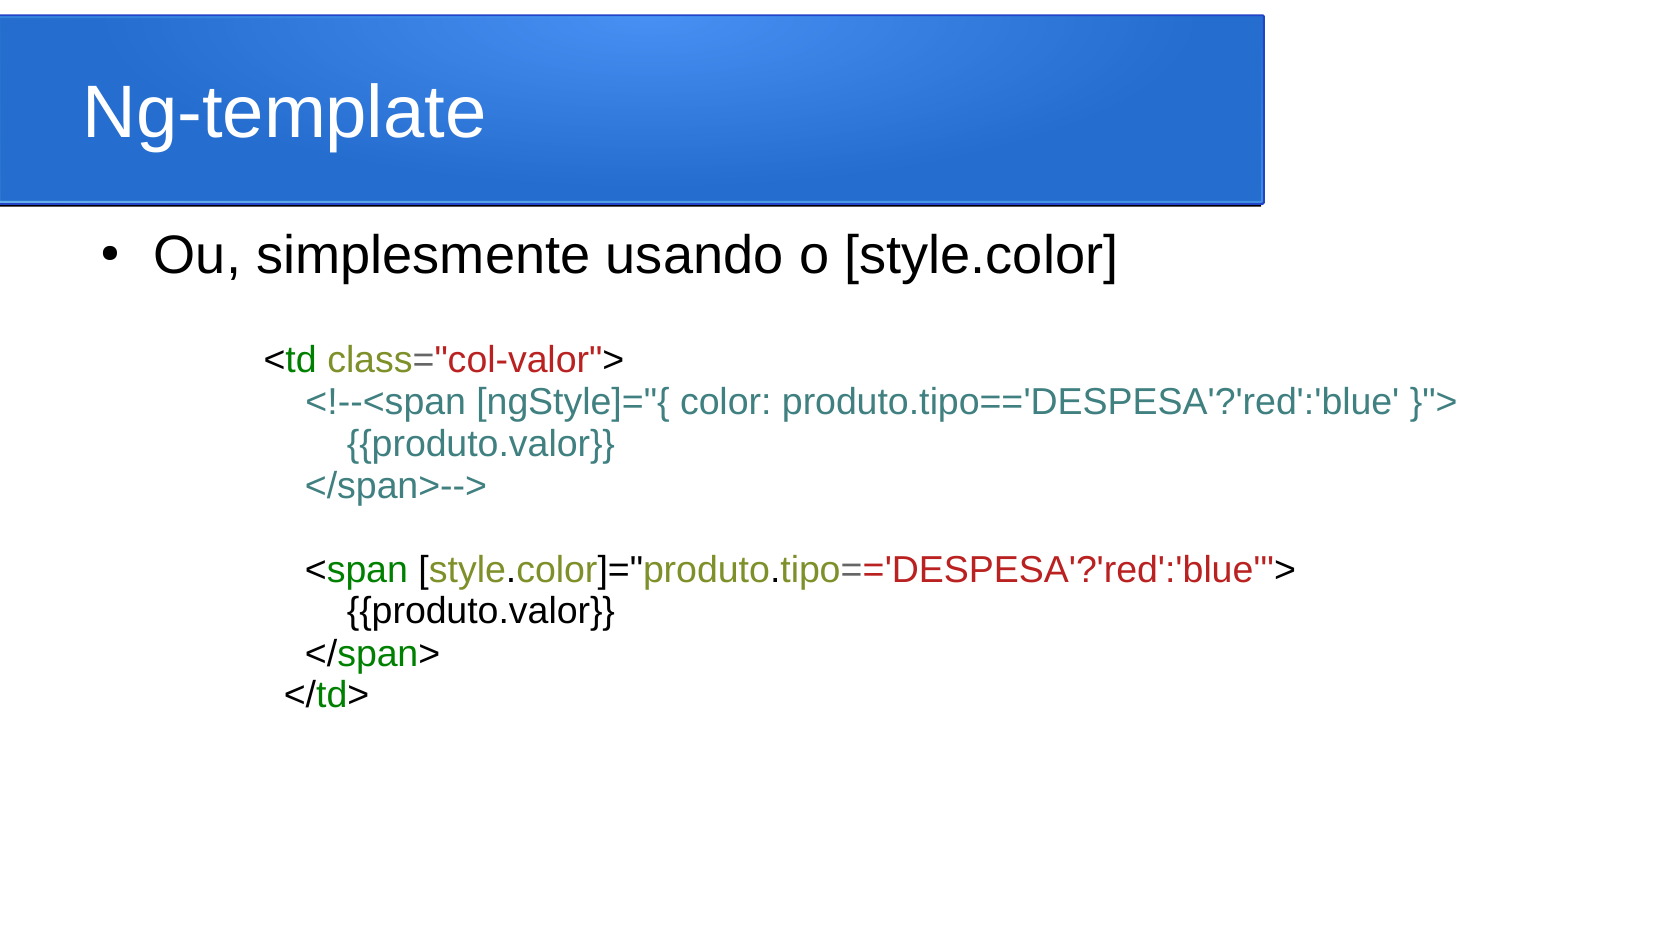

# Ng-template
Ou, simplesmente usando o [style.color]
		 <td class="col-valor">
 	 <!--<span [ngStyle]="{ color: produto.tipo=='DESPESA'?'red':'blue' }">
 {{produto.valor}}
 </span>-->
 <span [style.color]="produto.tipo=='DESPESA'?'red':'blue'">
 {{produto.valor}}
 </span>
 </td>